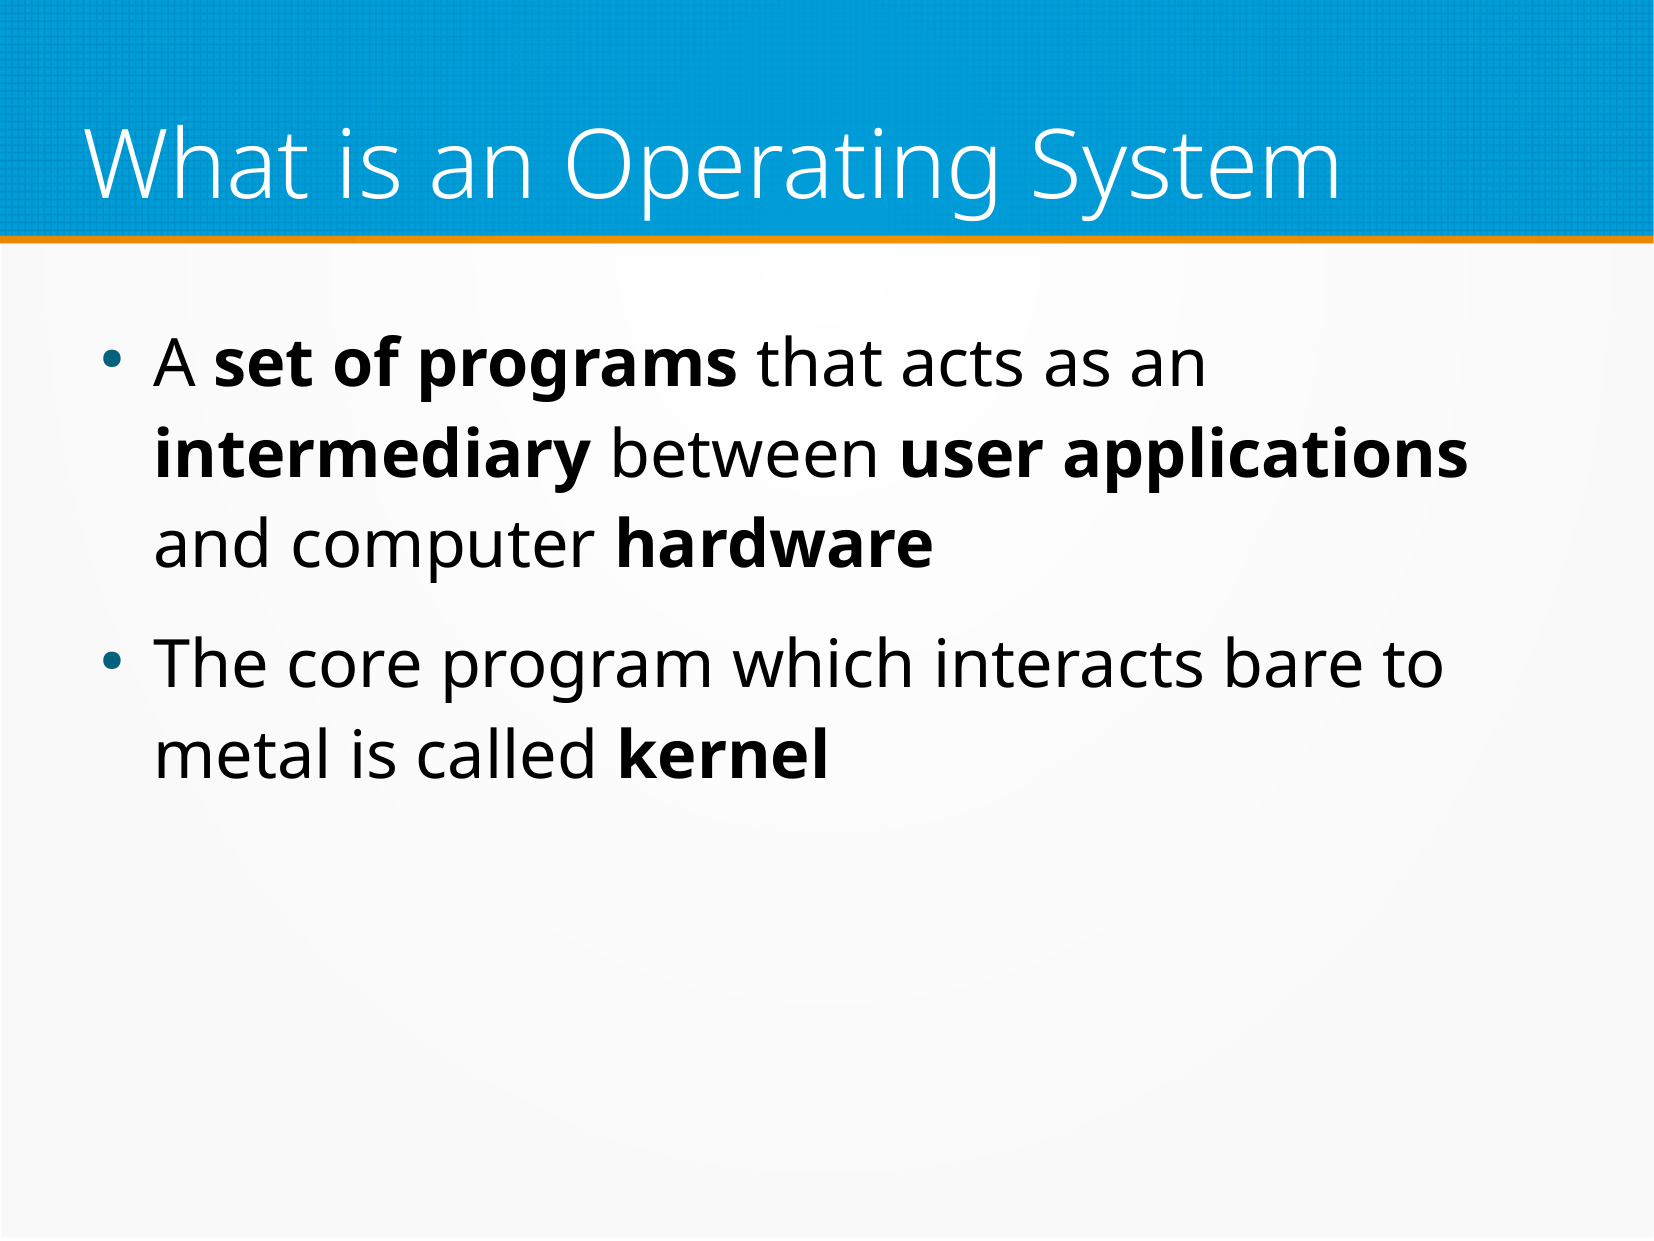

# What is an Operating System
A set of programs that acts as an intermediary between user applications and computer hardware
The core program which interacts bare to metal is called kernel